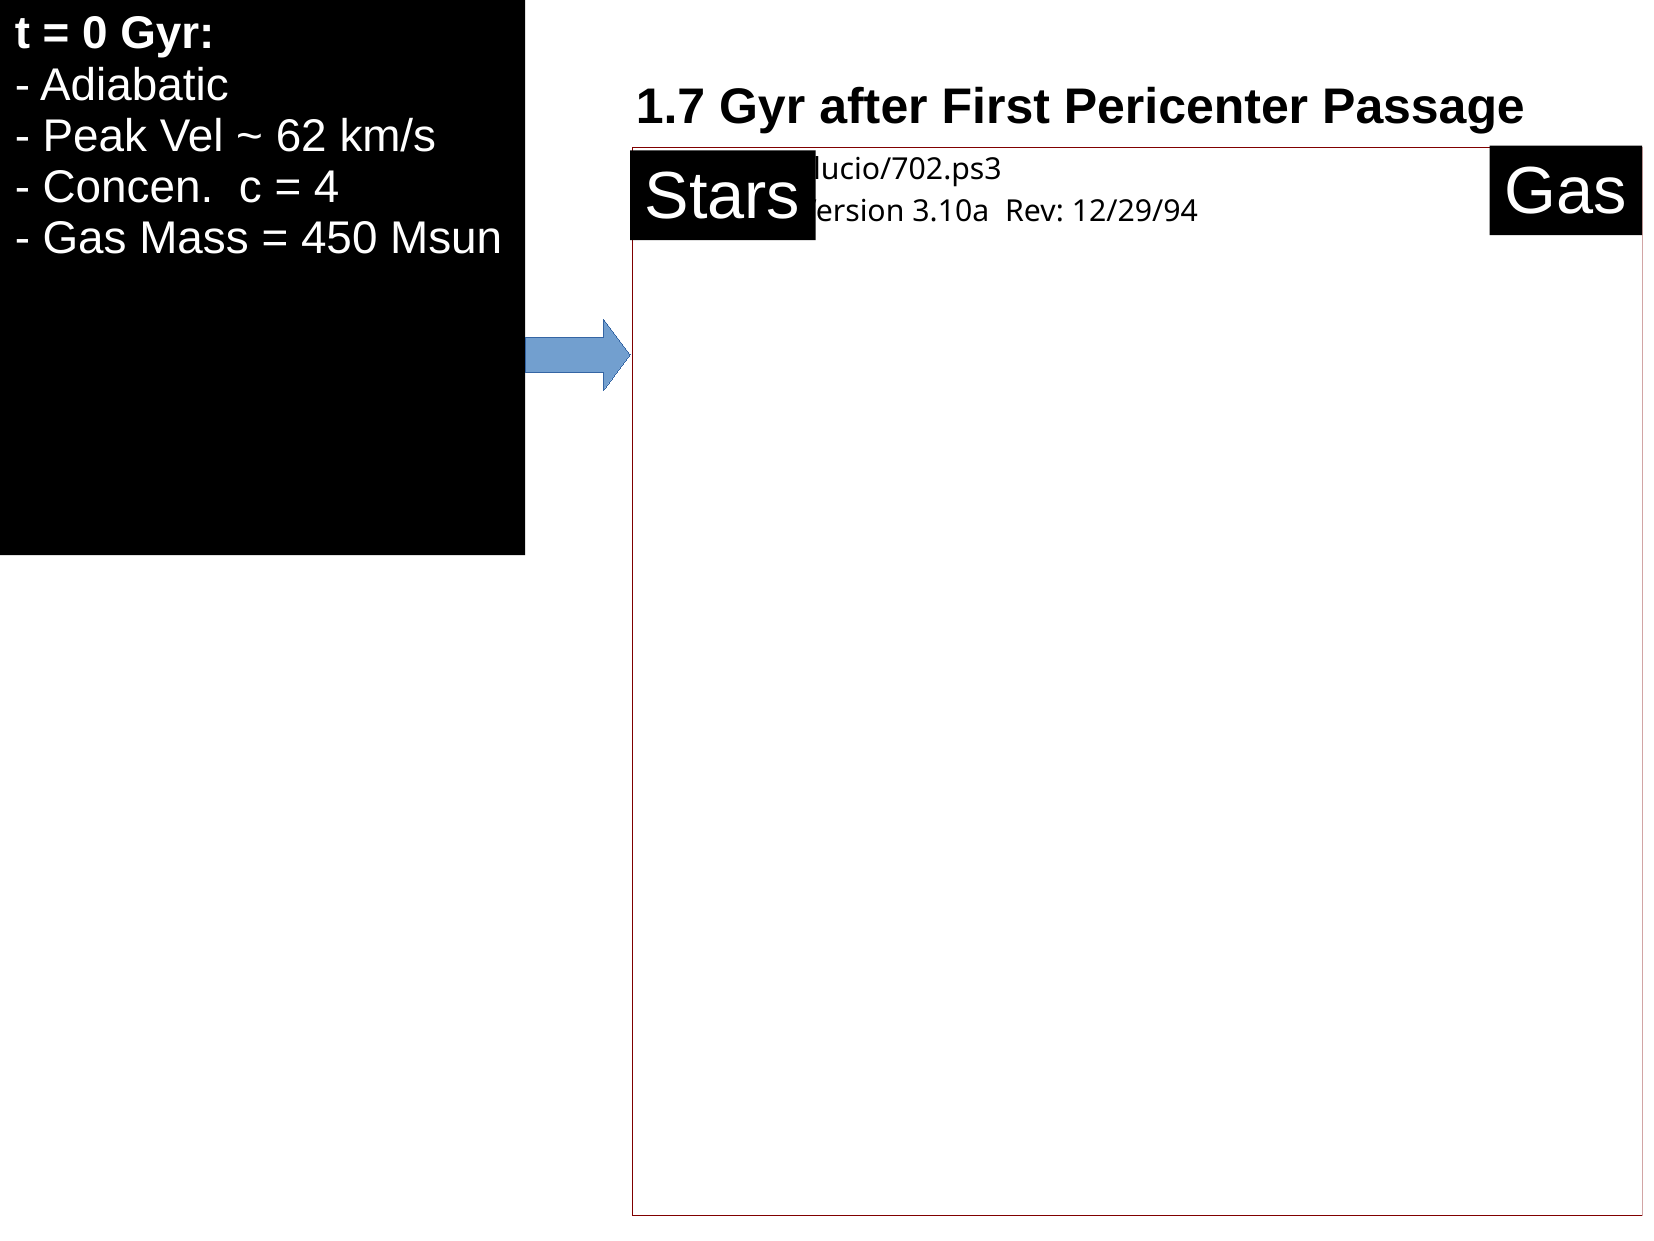

t = 0 Gyr:
- Adiabatic
- Peak Vel ~ 62 km/s
- Concen. c = 4
- Gas Mass = 450 Msun
1.7 Gyr after First Pericenter Passage
Gas
Stars
100 kpc
30 kpc